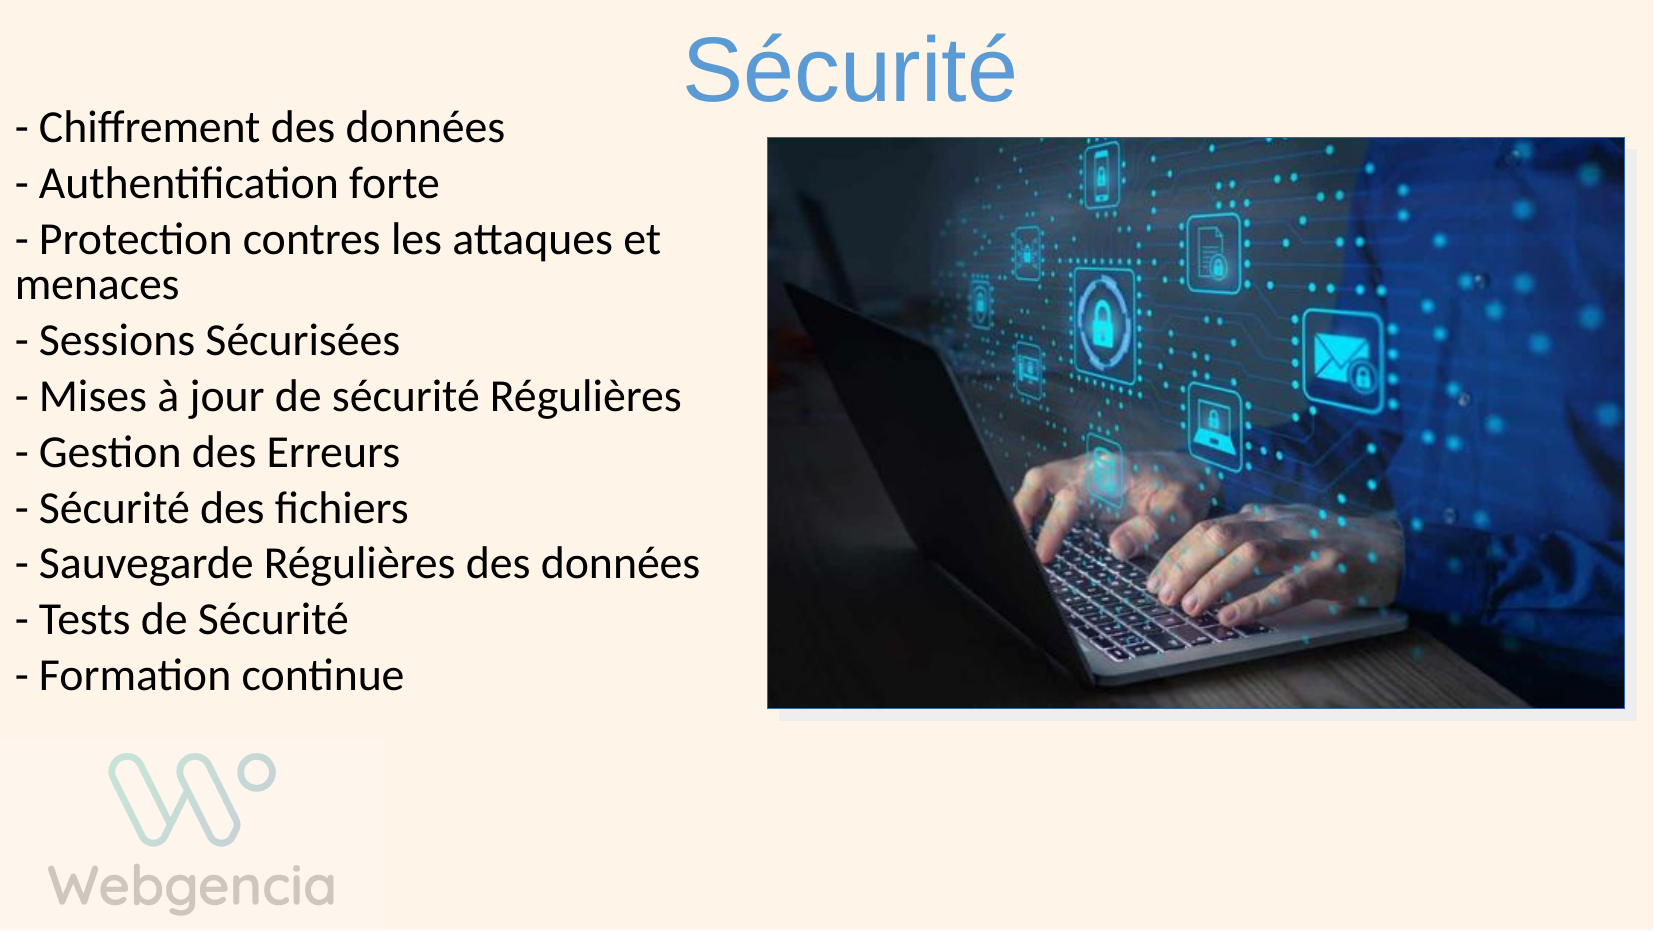

# Sécurité
- Chiffrement des données
- Authentification forte
- Protection contres les attaques et menaces
- Sessions Sécurisées
- Mises à jour de sécurité Régulières
- Gestion des Erreurs
- Sécurité des fichiers
- Sauvegarde Régulières des données
- Tests de Sécurité
- Formation continue